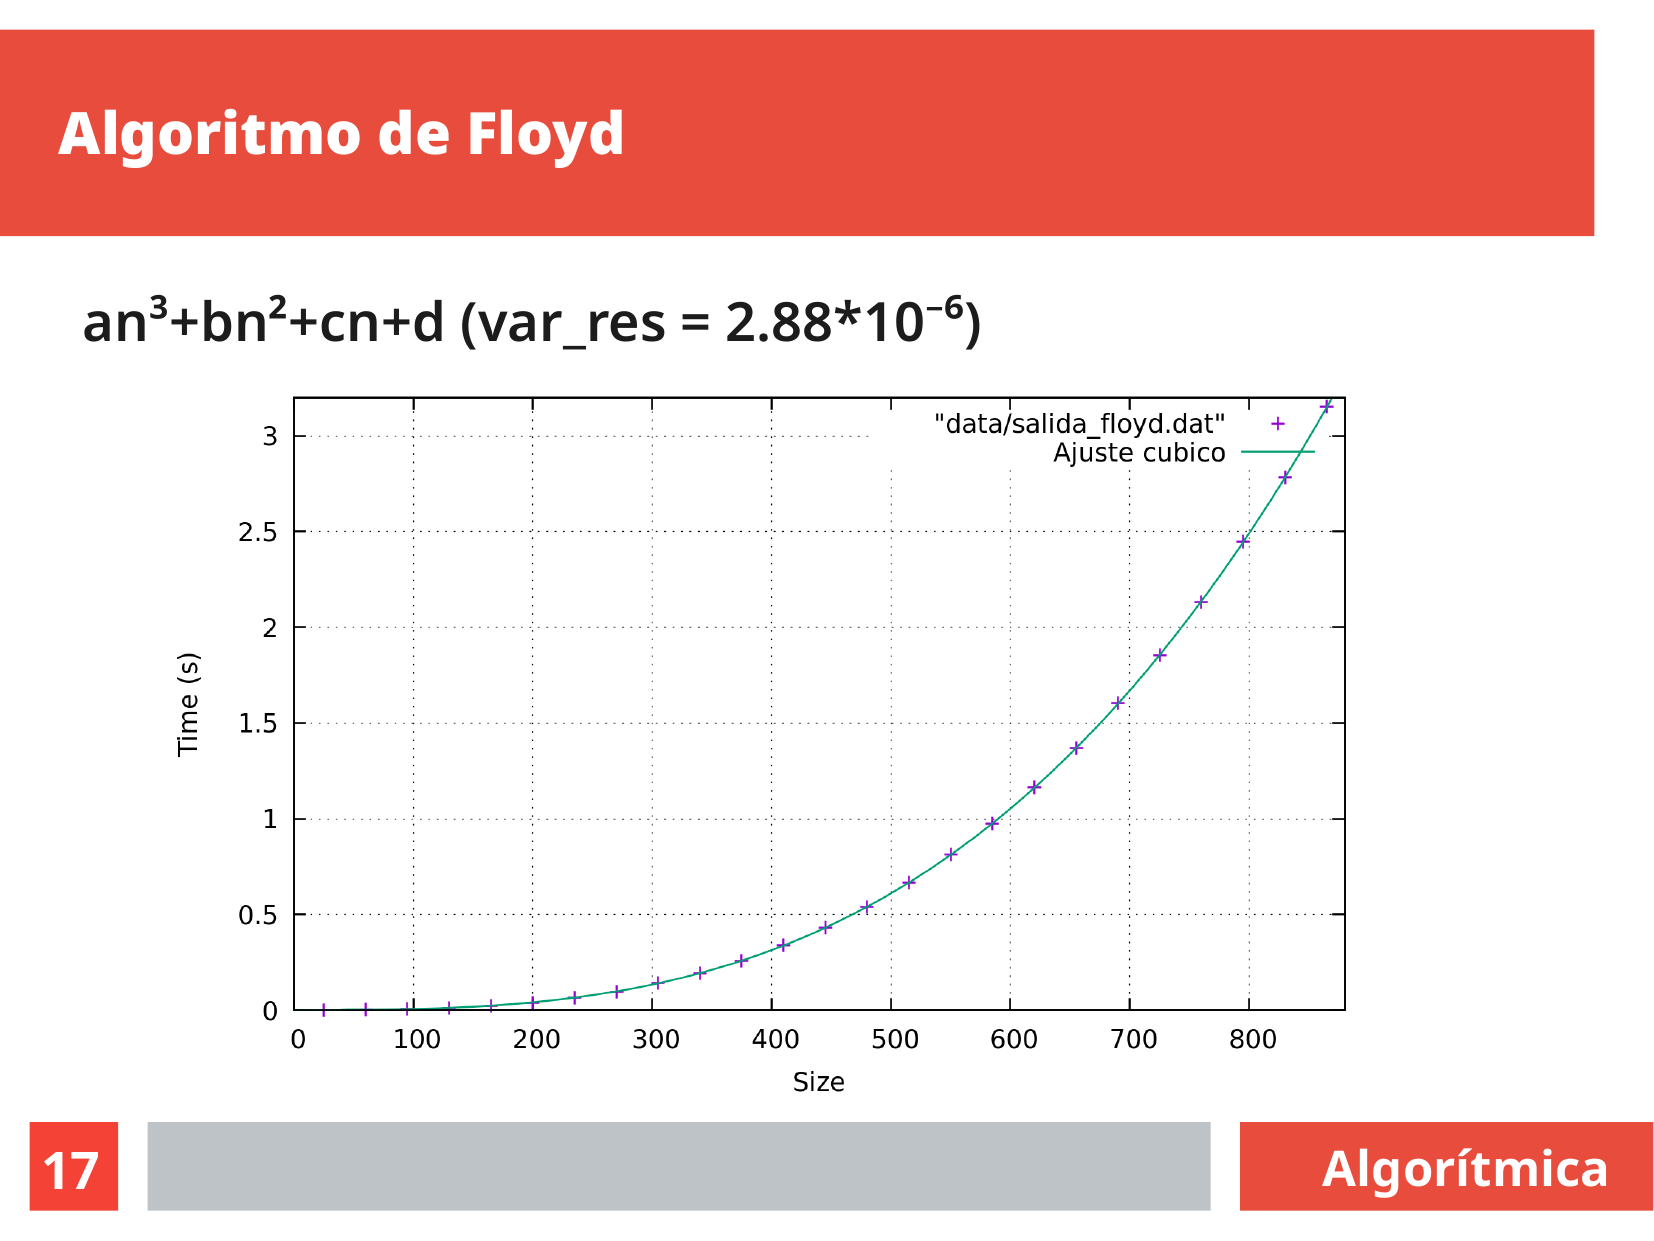

# Algoritmo de Floyd
an³+bn²+cn+d (var_res = 2.88*10⁻⁶)
17
Algorítmica